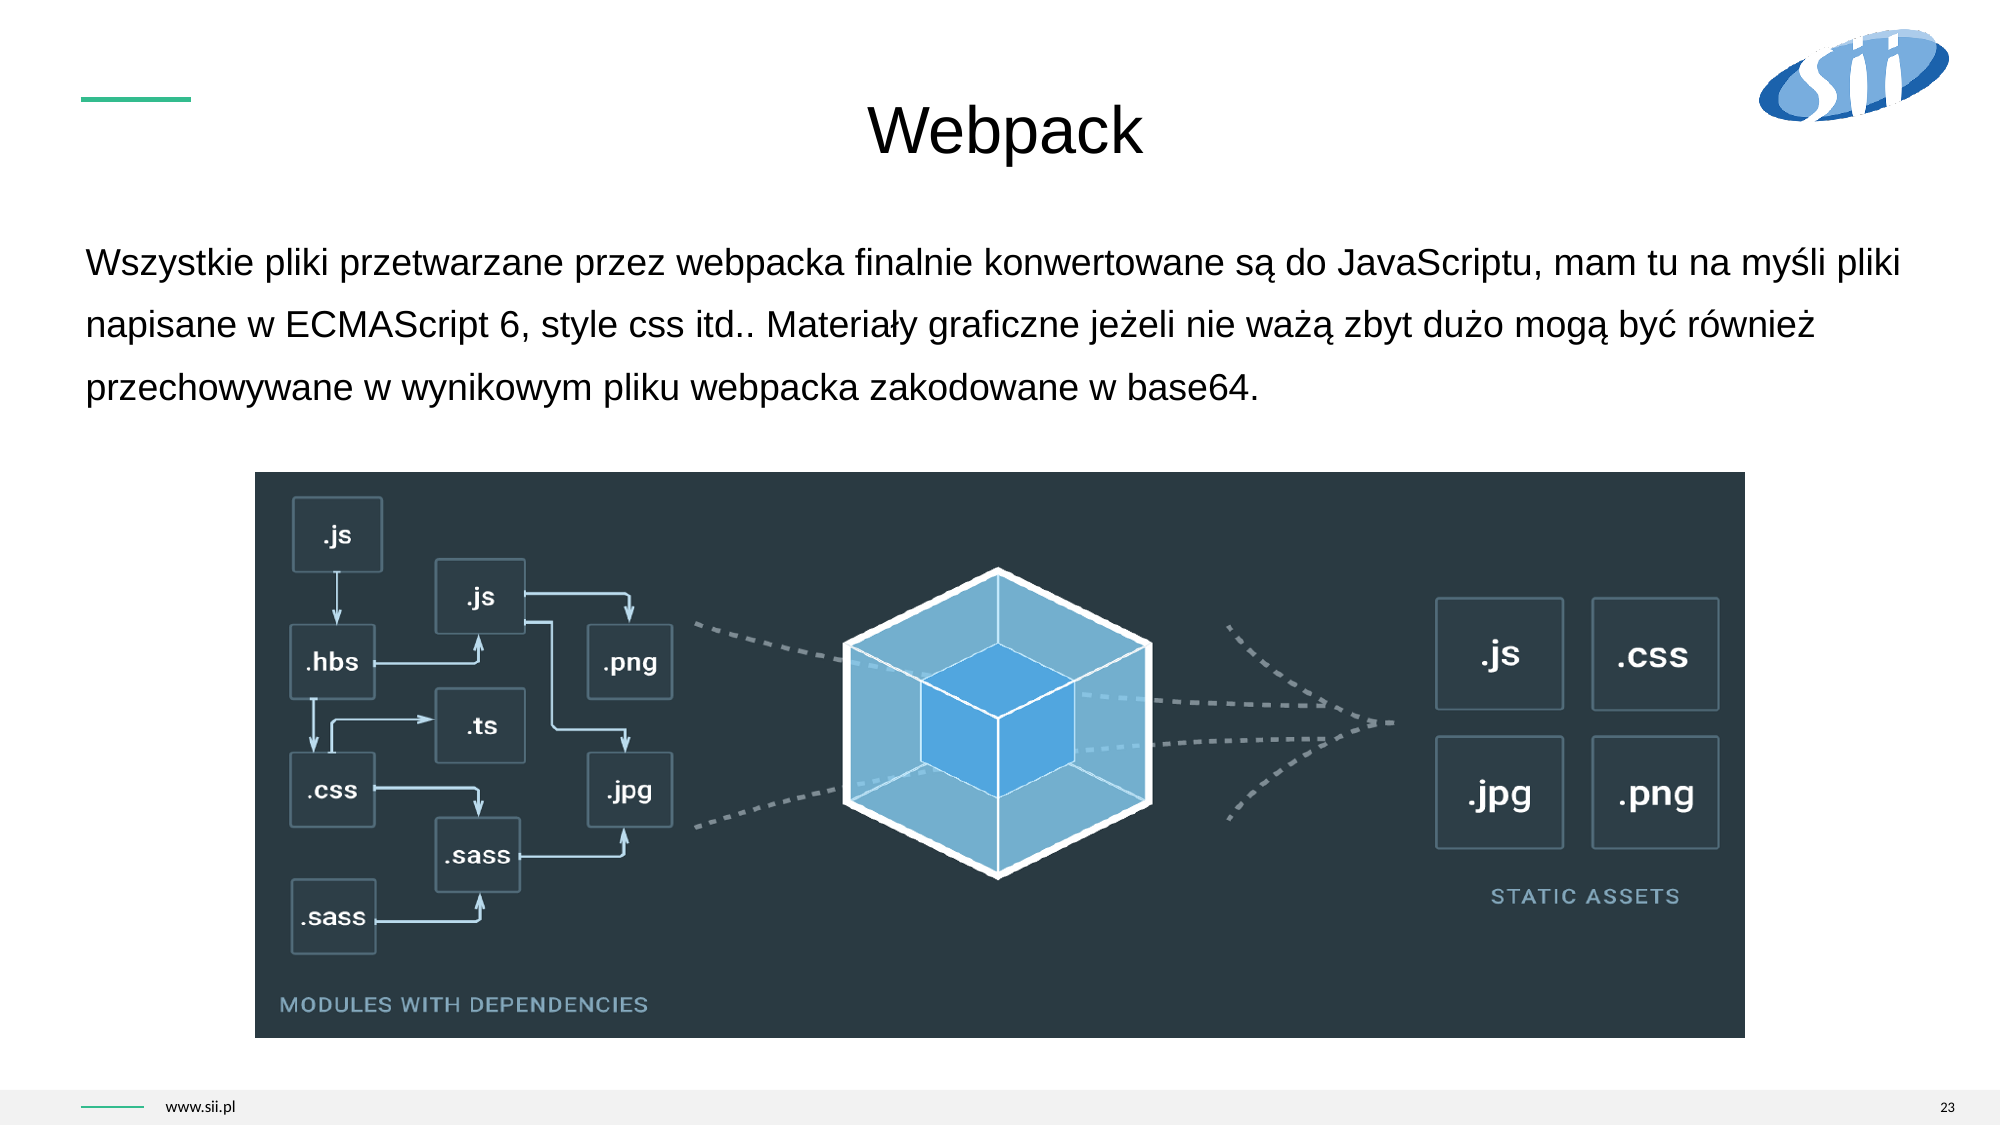

#
Webpack
Wszystkie pliki przetwarzane przez webpacka finalnie konwertowane są do JavaScriptu, mam tu na myśli pliki napisane w ECMAScript 6, style css itd.. Materiały graficzne jeżeli nie ważą zbyt dużo mogą być również przechowywane w wynikowym pliku webpacka zakodowane w base64.